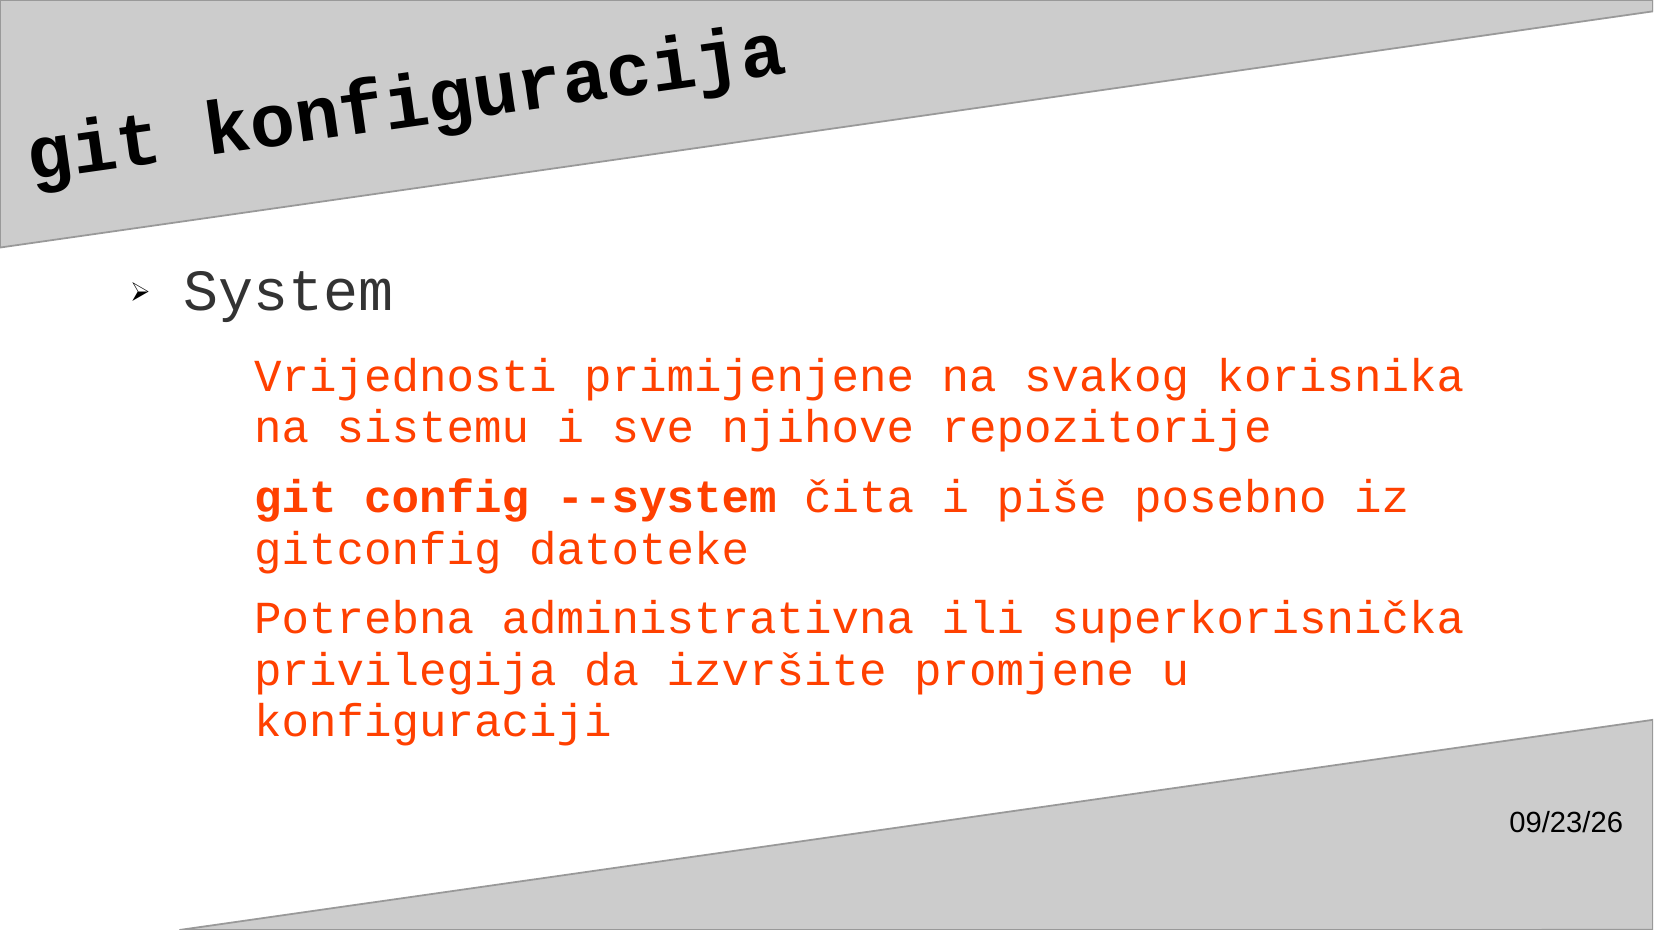

# git konfiguracija
System
Vrijednosti primijenjene na svakog korisnika na sistemu i sve njihove repozitorije
git config --system čita i piše posebno iz gitconfig datoteke
Potrebna administrativna ili superkorisnička privilegija da izvršite promjene u konfiguraciji
21